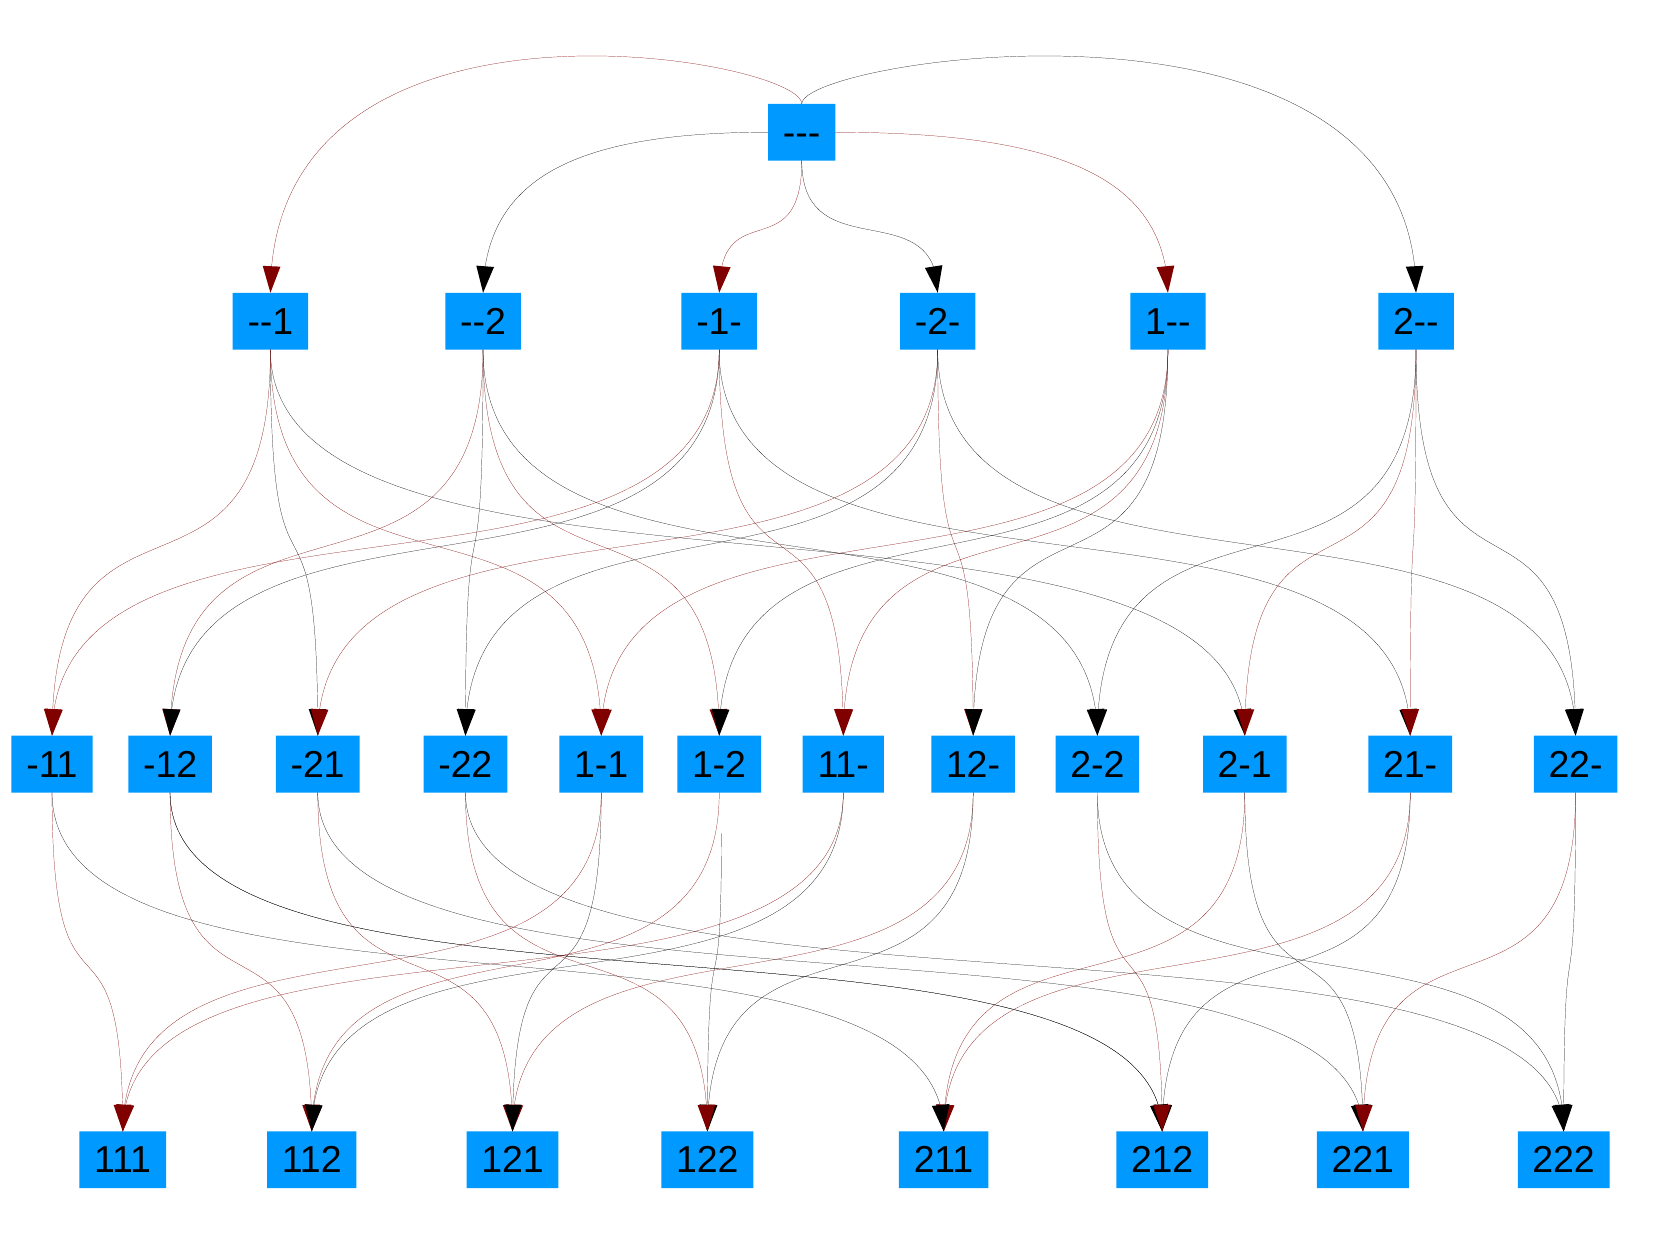

#
---
--1
--2
-1-
-2-
1--
2--
-11
-12
-21
-22
1-1
1-2
11-
12-
2-2
2-1
21-
22-
111
112
121
122
211
212
221
222